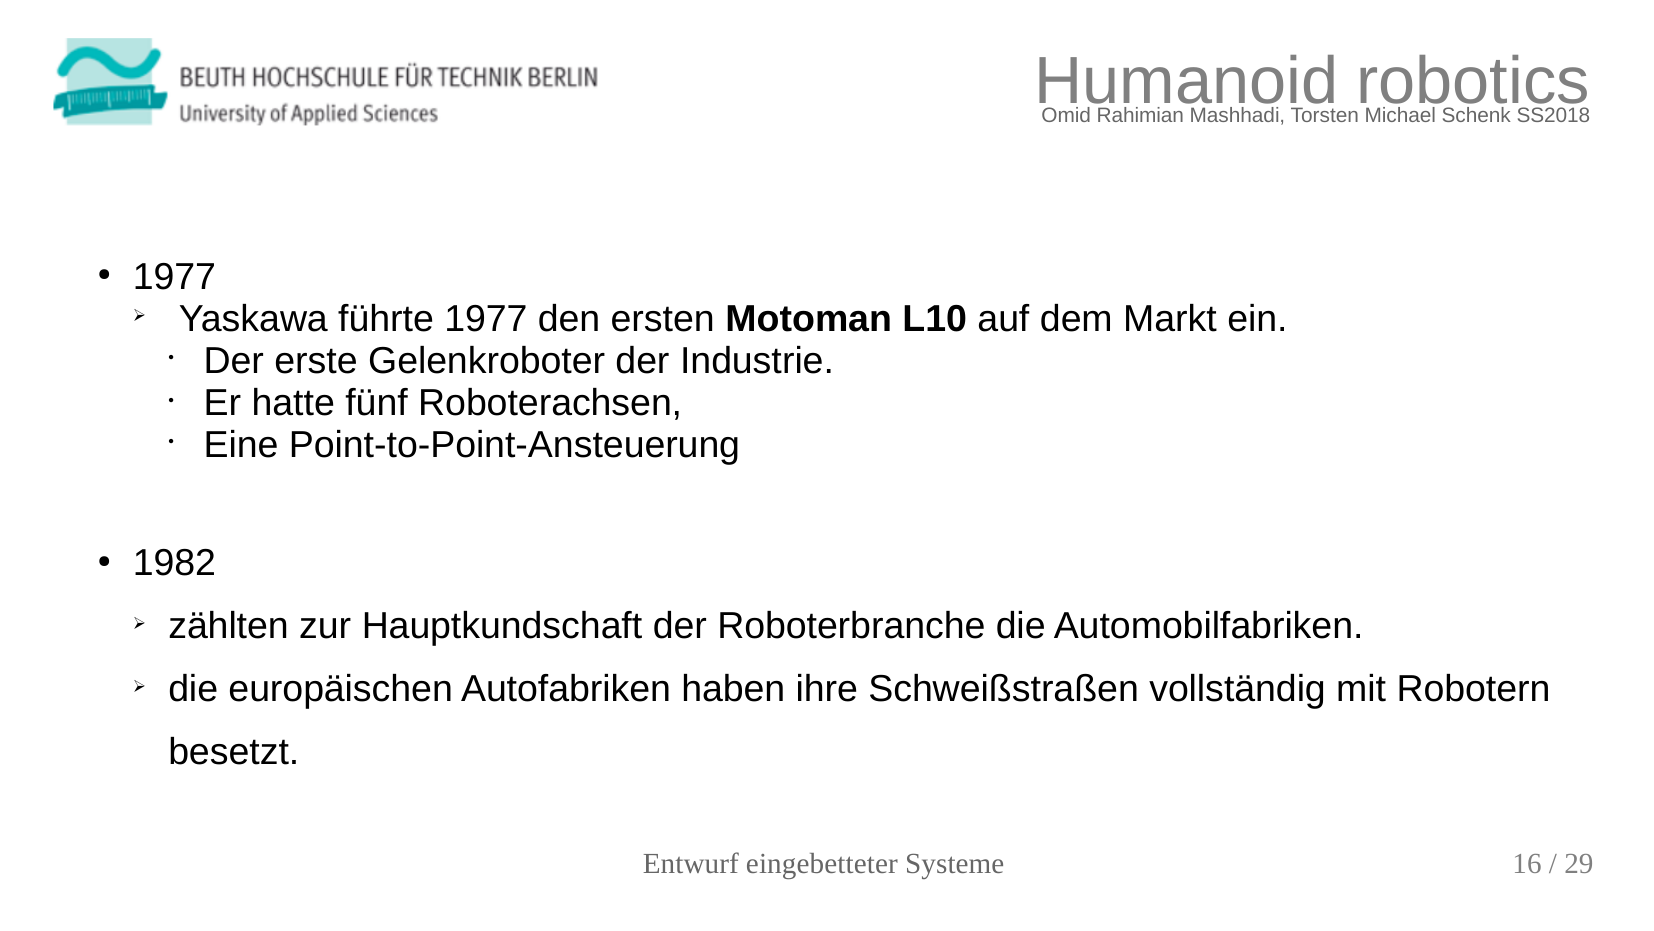

#
Humanoid robotics
Omid Rahimian Mashhadi, Torsten Michael Schenk SS2018
1977
 Yaskawa führte 1977 den ersten Motoman L10 auf dem Markt ein.
Der erste Gelenkroboter der Industrie.
Er hatte fünf Roboterachsen,
Eine Point-to-Point-Ansteuerung
1982
zählten zur Hauptkundschaft der Roboterbranche die Automobilfabriken.
die europäischen Autofabriken haben ihre Schweißstraßen vollständig mit Robotern besetzt.
 / 29
Entwurf eingebetteter Systeme
16